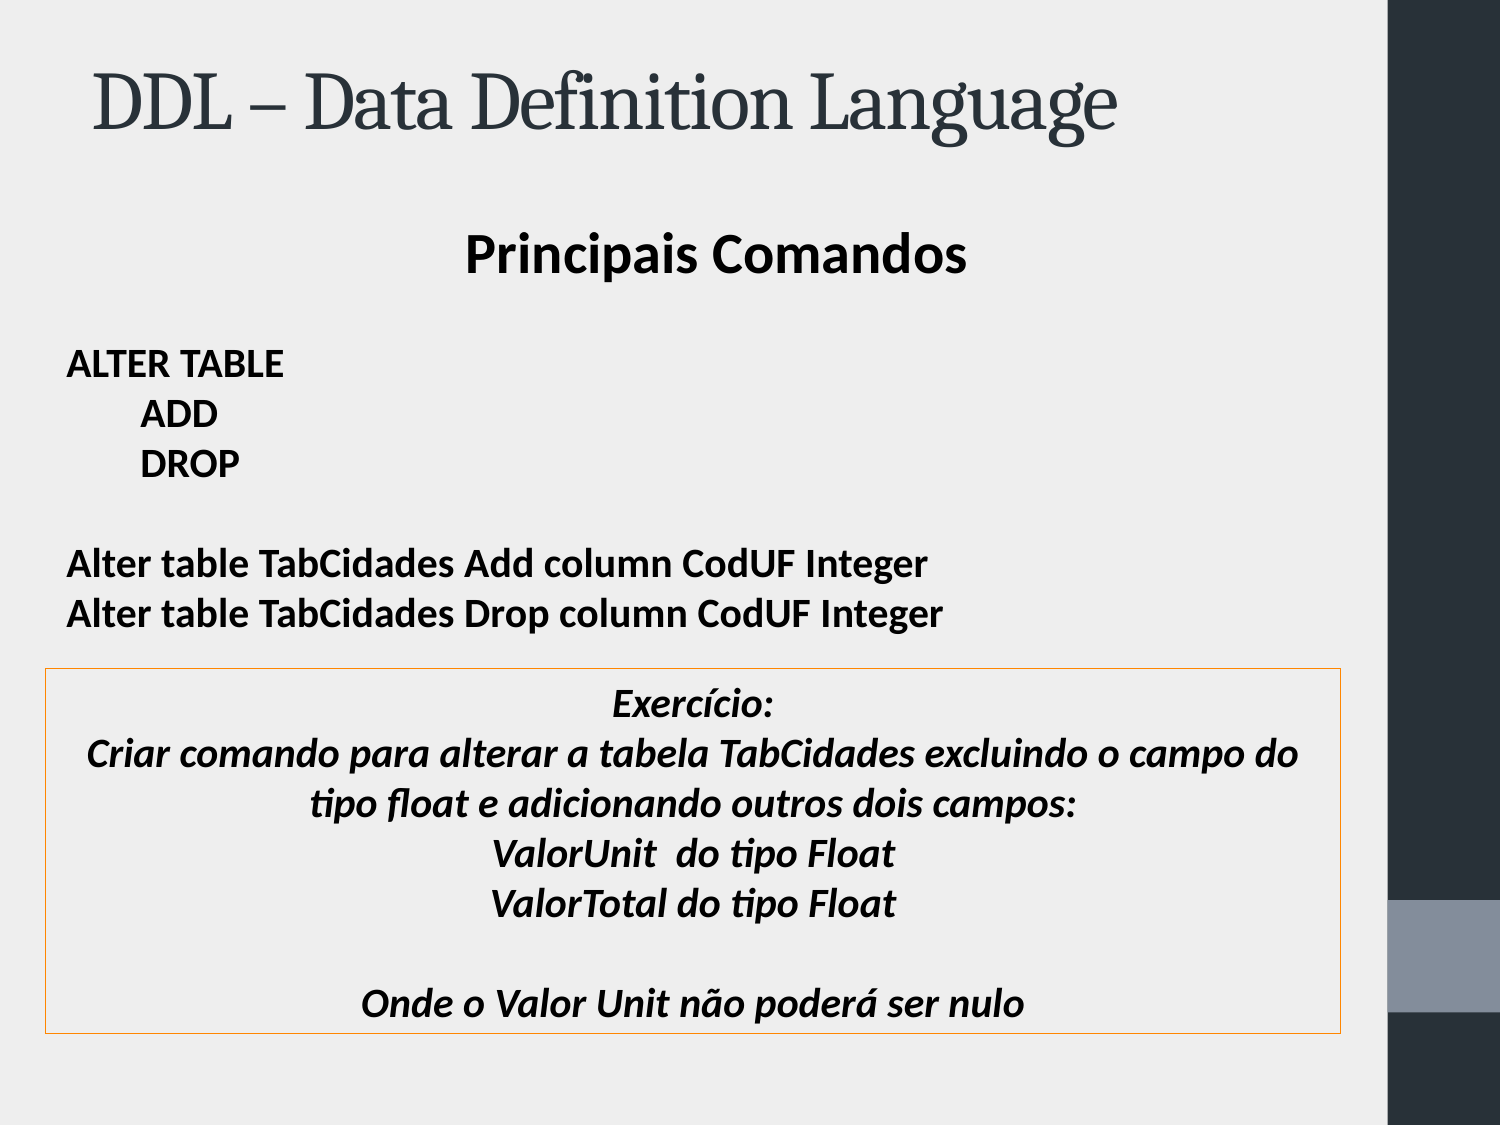

# DDL – Data Definition Language
Principais Comandos
ALTER TABLE
	ADD
	DROP
Alter table TabCidades Add column CodUF Integer
Alter table TabCidades Drop column CodUF Integer
Exercício:
Criar comando para alterar a tabela TabCidades excluindo o campo do tipo float e adicionando outros dois campos:
ValorUnit do tipo Float
ValorTotal do tipo Float
Onde o Valor Unit não poderá ser nulo